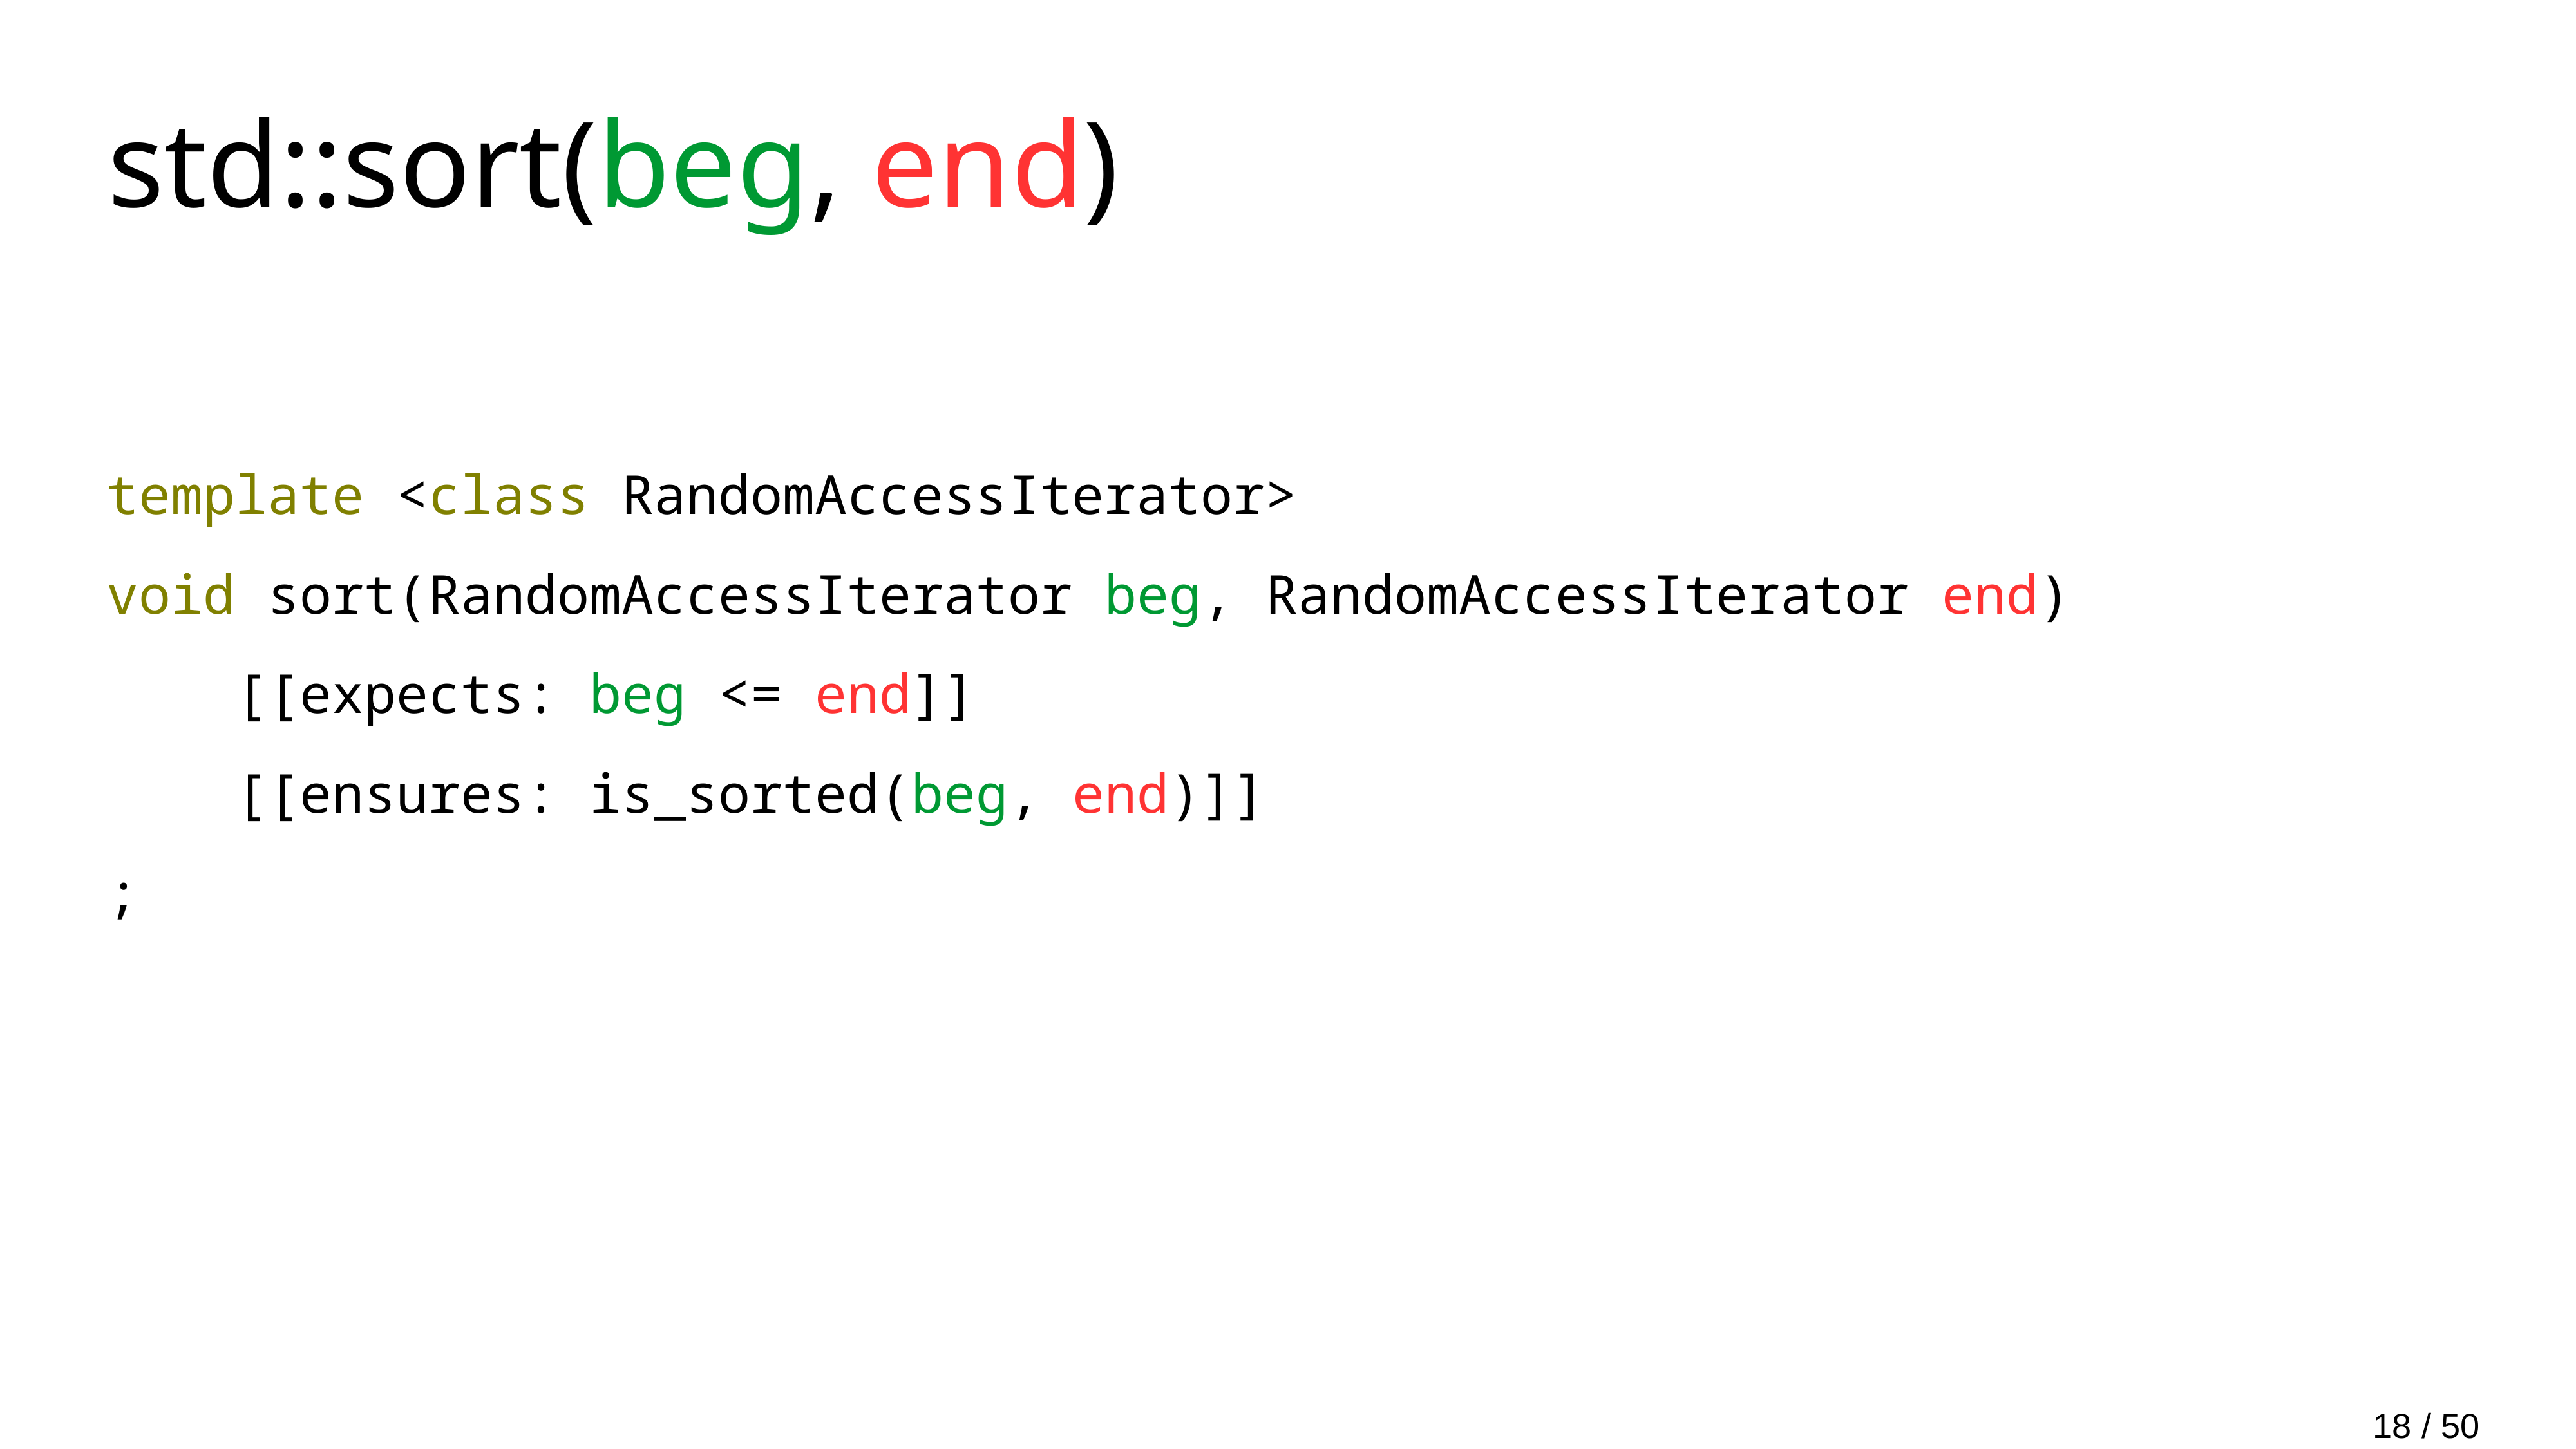

# std::sort(beg, end)
template <class RandomAccessIterator>
void sort(RandomAccessIterator beg, RandomAccessIterator end)
 [[expects: beg <= end]]
 [[ensures: is_sorted(beg, end)]]
;